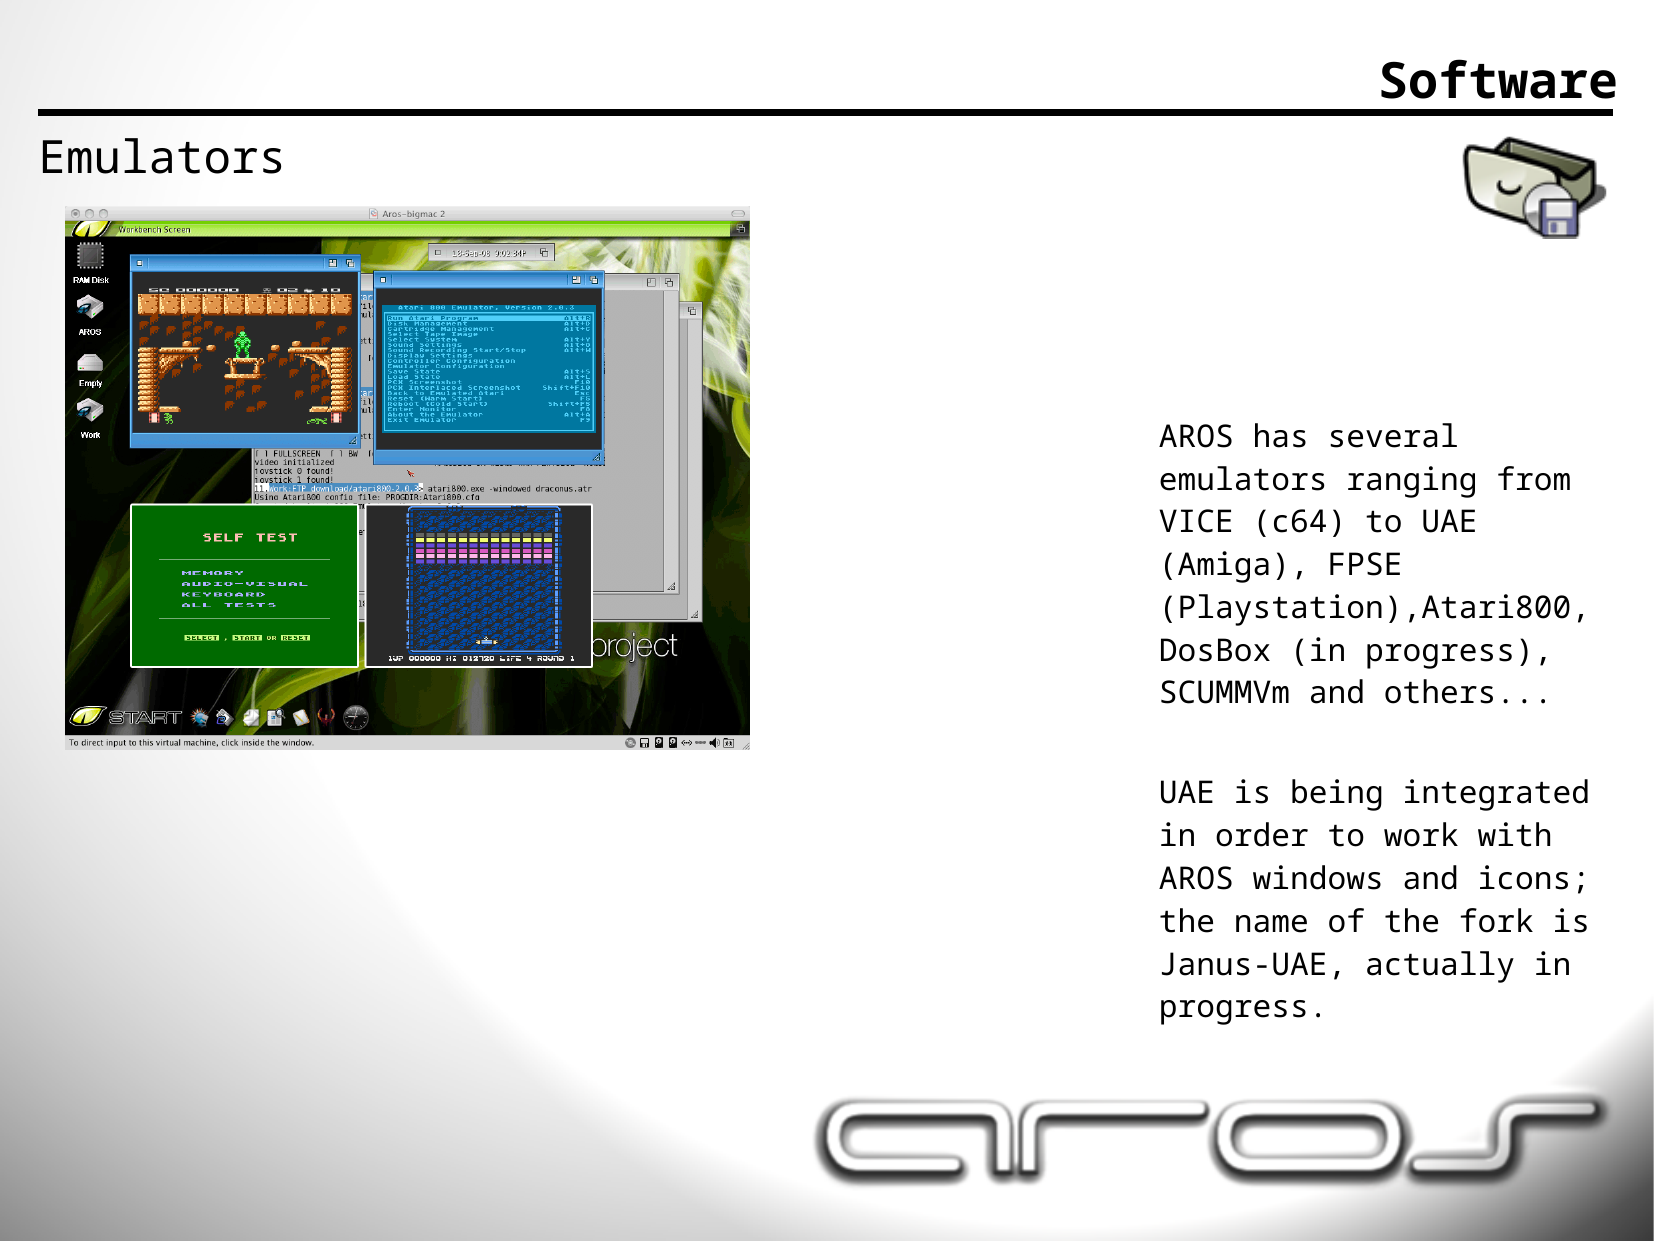

Software
Emulators
AROS has several emulators ranging from VICE (c64) to UAE (Amiga), FPSE (Playstation),Atari800,DosBox (in progress), SCUMMVm and others...
UAE is being integrated in order to work with AROS windows and icons; the name of the fork is Janus-UAE, actually in progress.